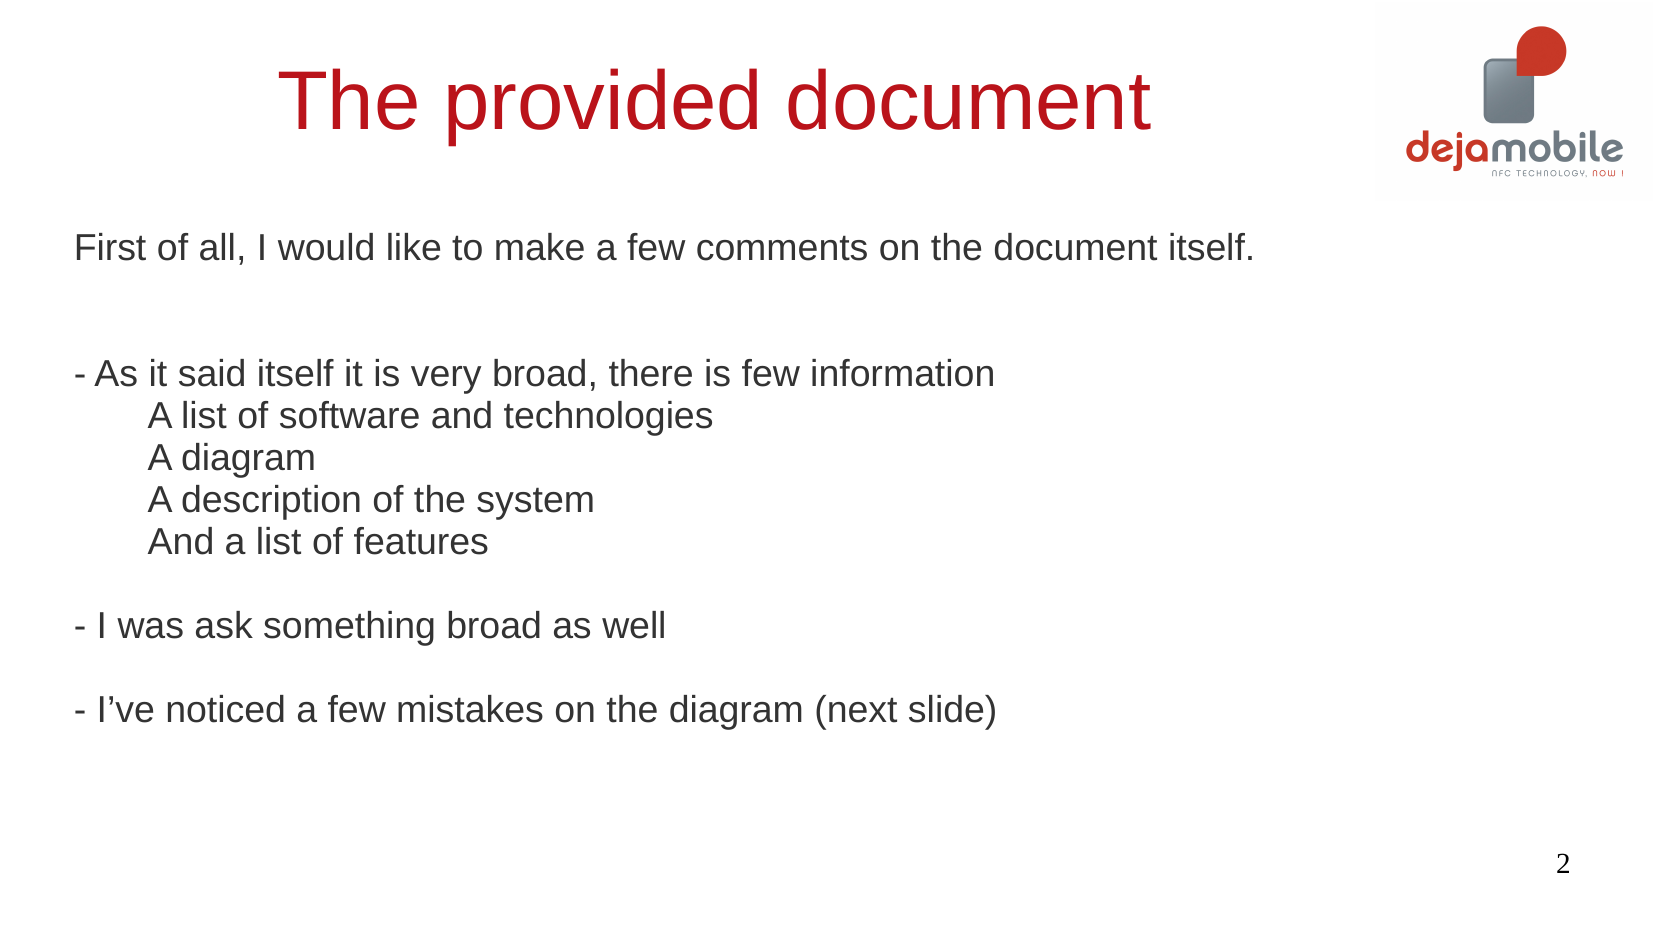

The provided document
First of all, I would like to make a few comments on the document itself.
- As it said itself it is very broad, there is few information
	A list of software and technologies
	A diagram
	A description of the system
	And a list of features
- I was ask something broad as well
- I’ve noticed a few mistakes on the diagram (next slide)
2